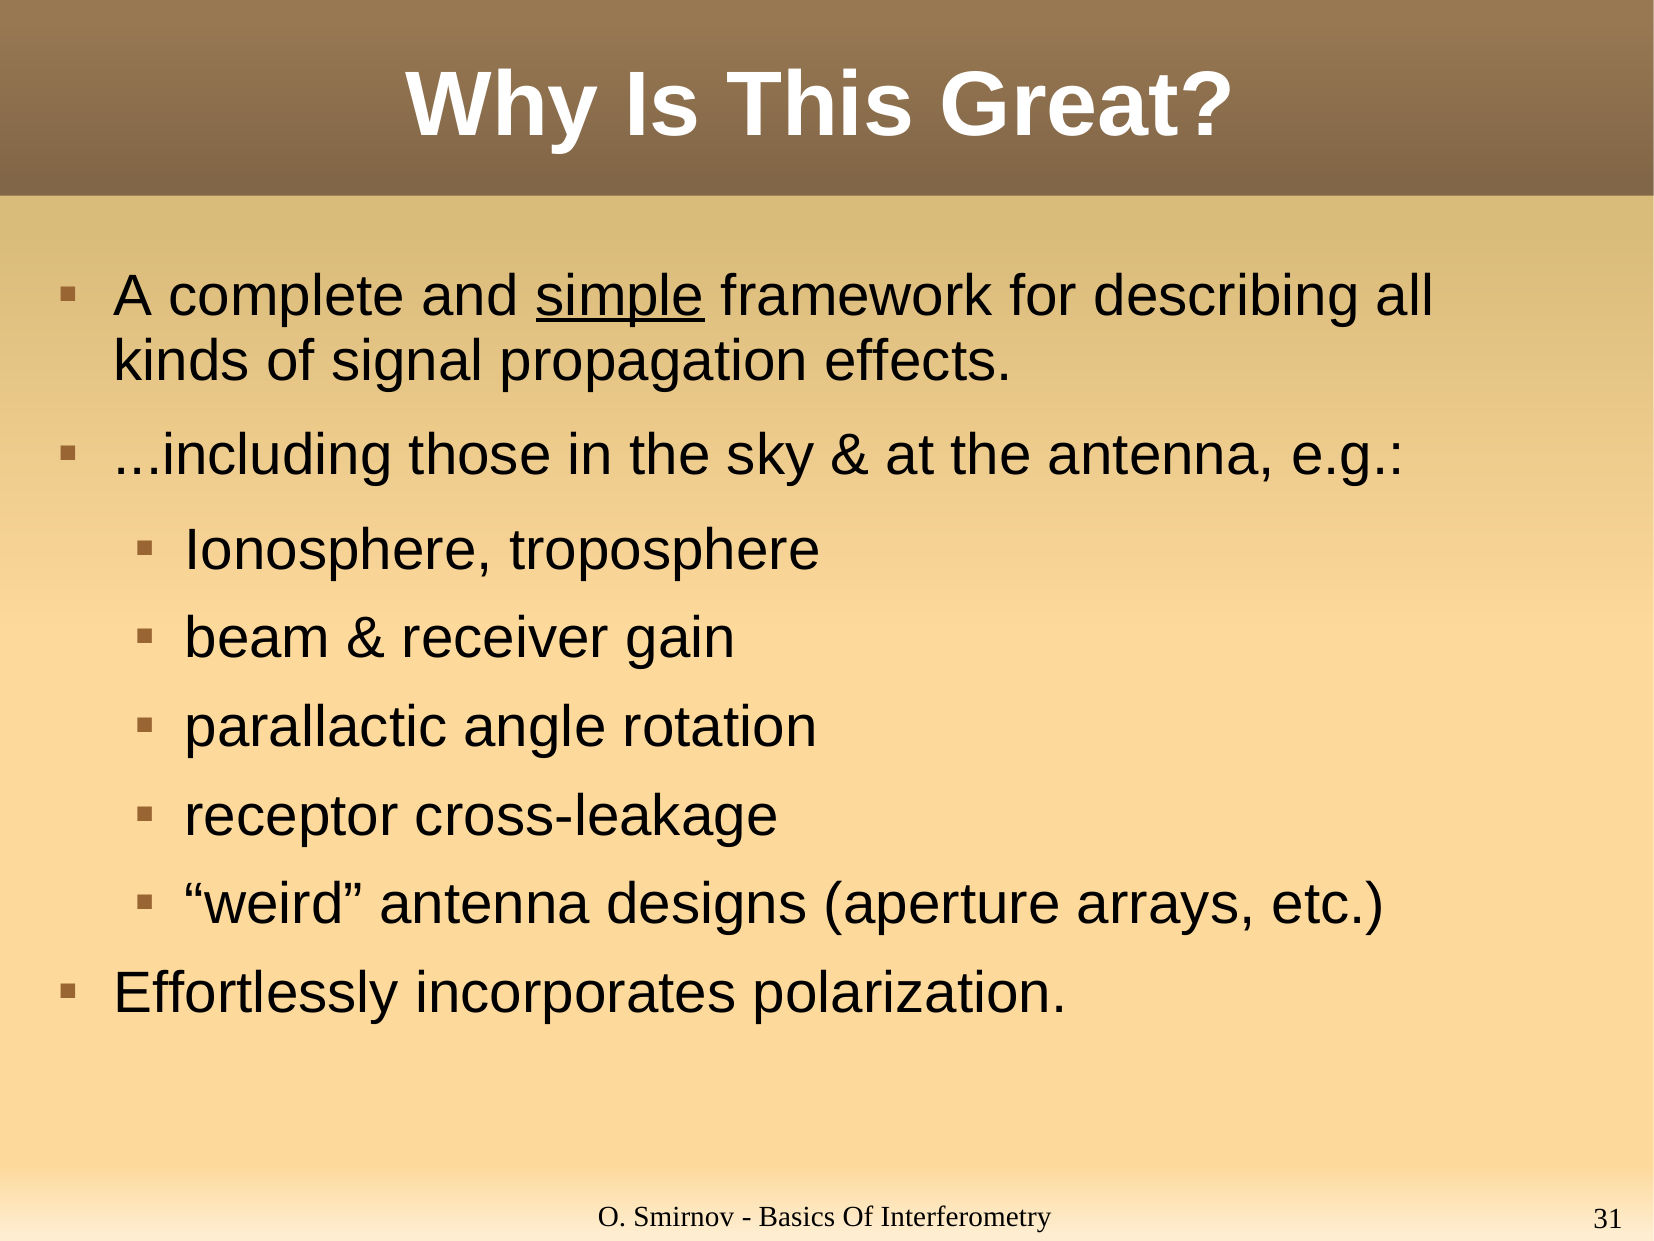

# Why Is This Great?
A complete and simple framework for describing all kinds of signal propagation effects.
...including those in the sky & at the antenna, e.g.:
Ionosphere, troposphere
beam & receiver gain
parallactic angle rotation
receptor cross-leakage
“weird” antenna designs (aperture arrays, etc.)
Effortlessly incorporates polarization.
O. Smirnov - Basics Of Interferometry
31